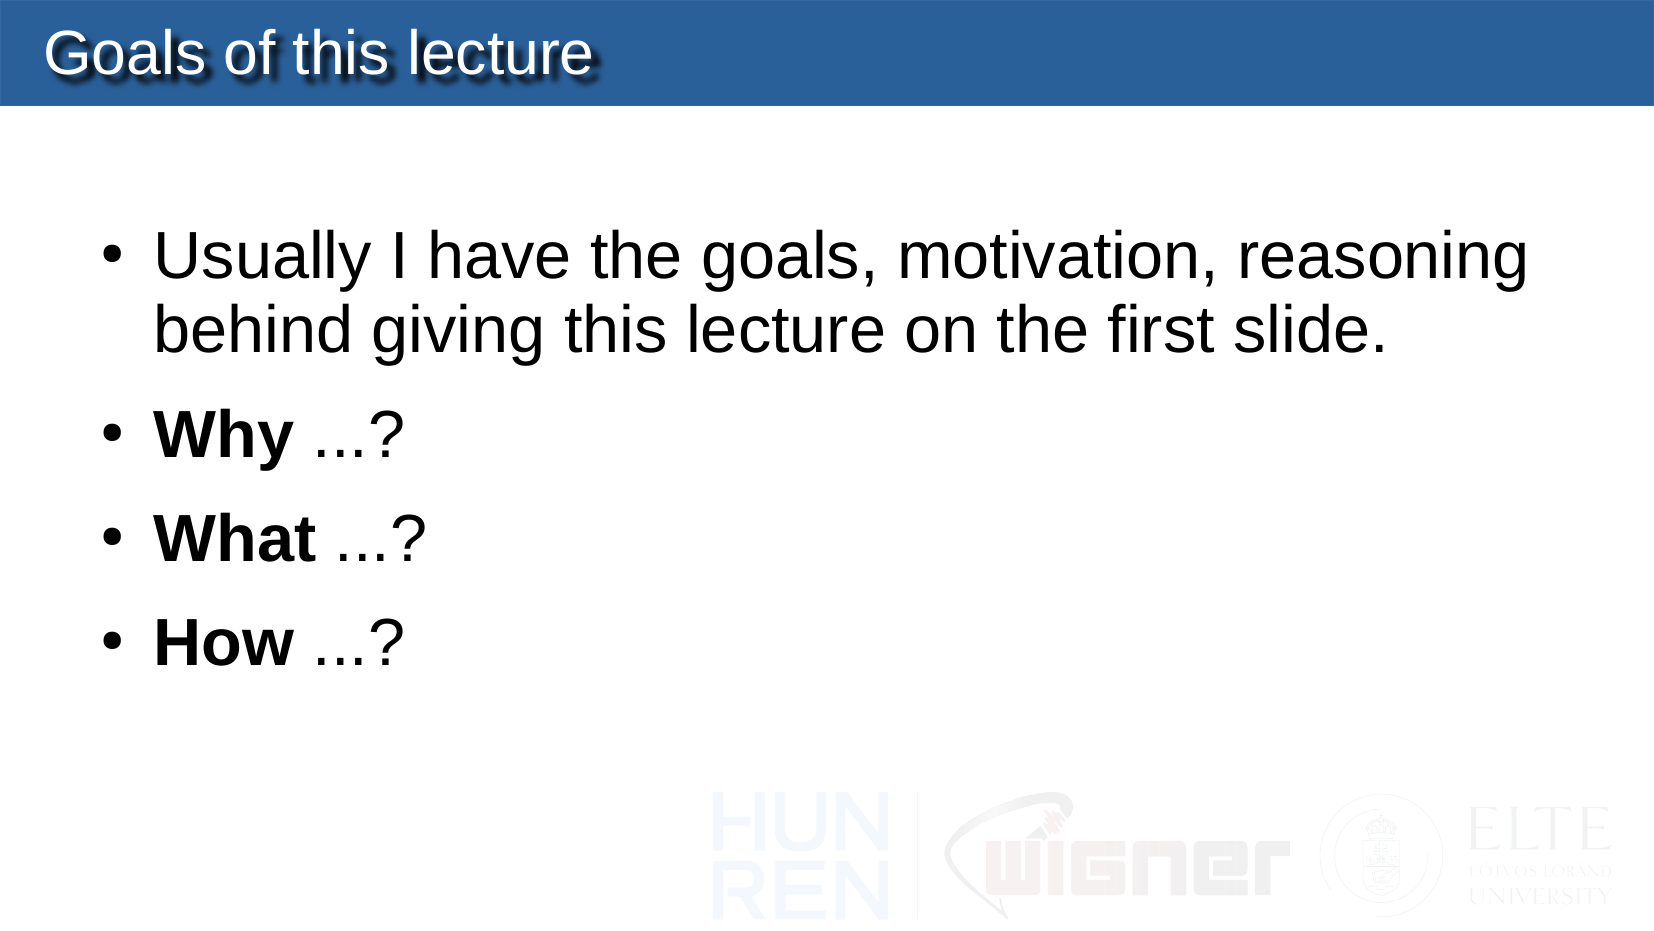

Goals of this lecture
# Usually I have the goals, motivation, reasoning behind giving this lecture on the first slide.
Why ...?
What ...?
How ...?